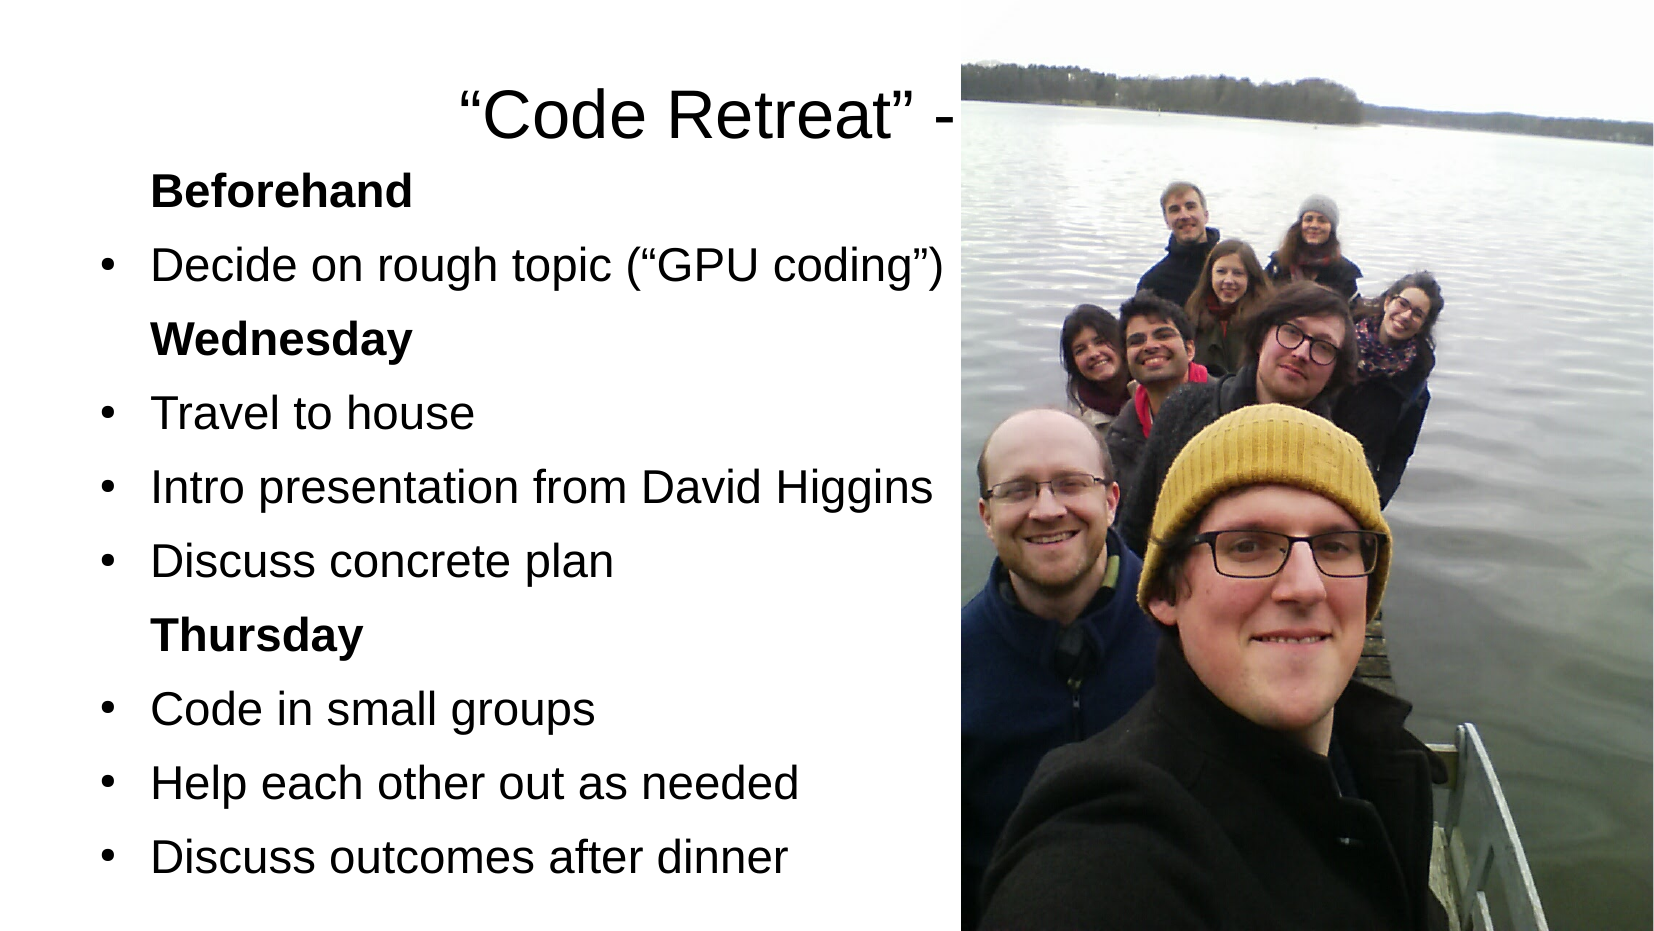

# “Code Retreat” - Format
Beforehand
Decide on rough topic (“GPU coding”)
Wednesday
Travel to house
Intro presentation from David Higgins
Discuss concrete plan
Thursday
Code in small groups
Help each other out as needed
Discuss outcomes after dinner